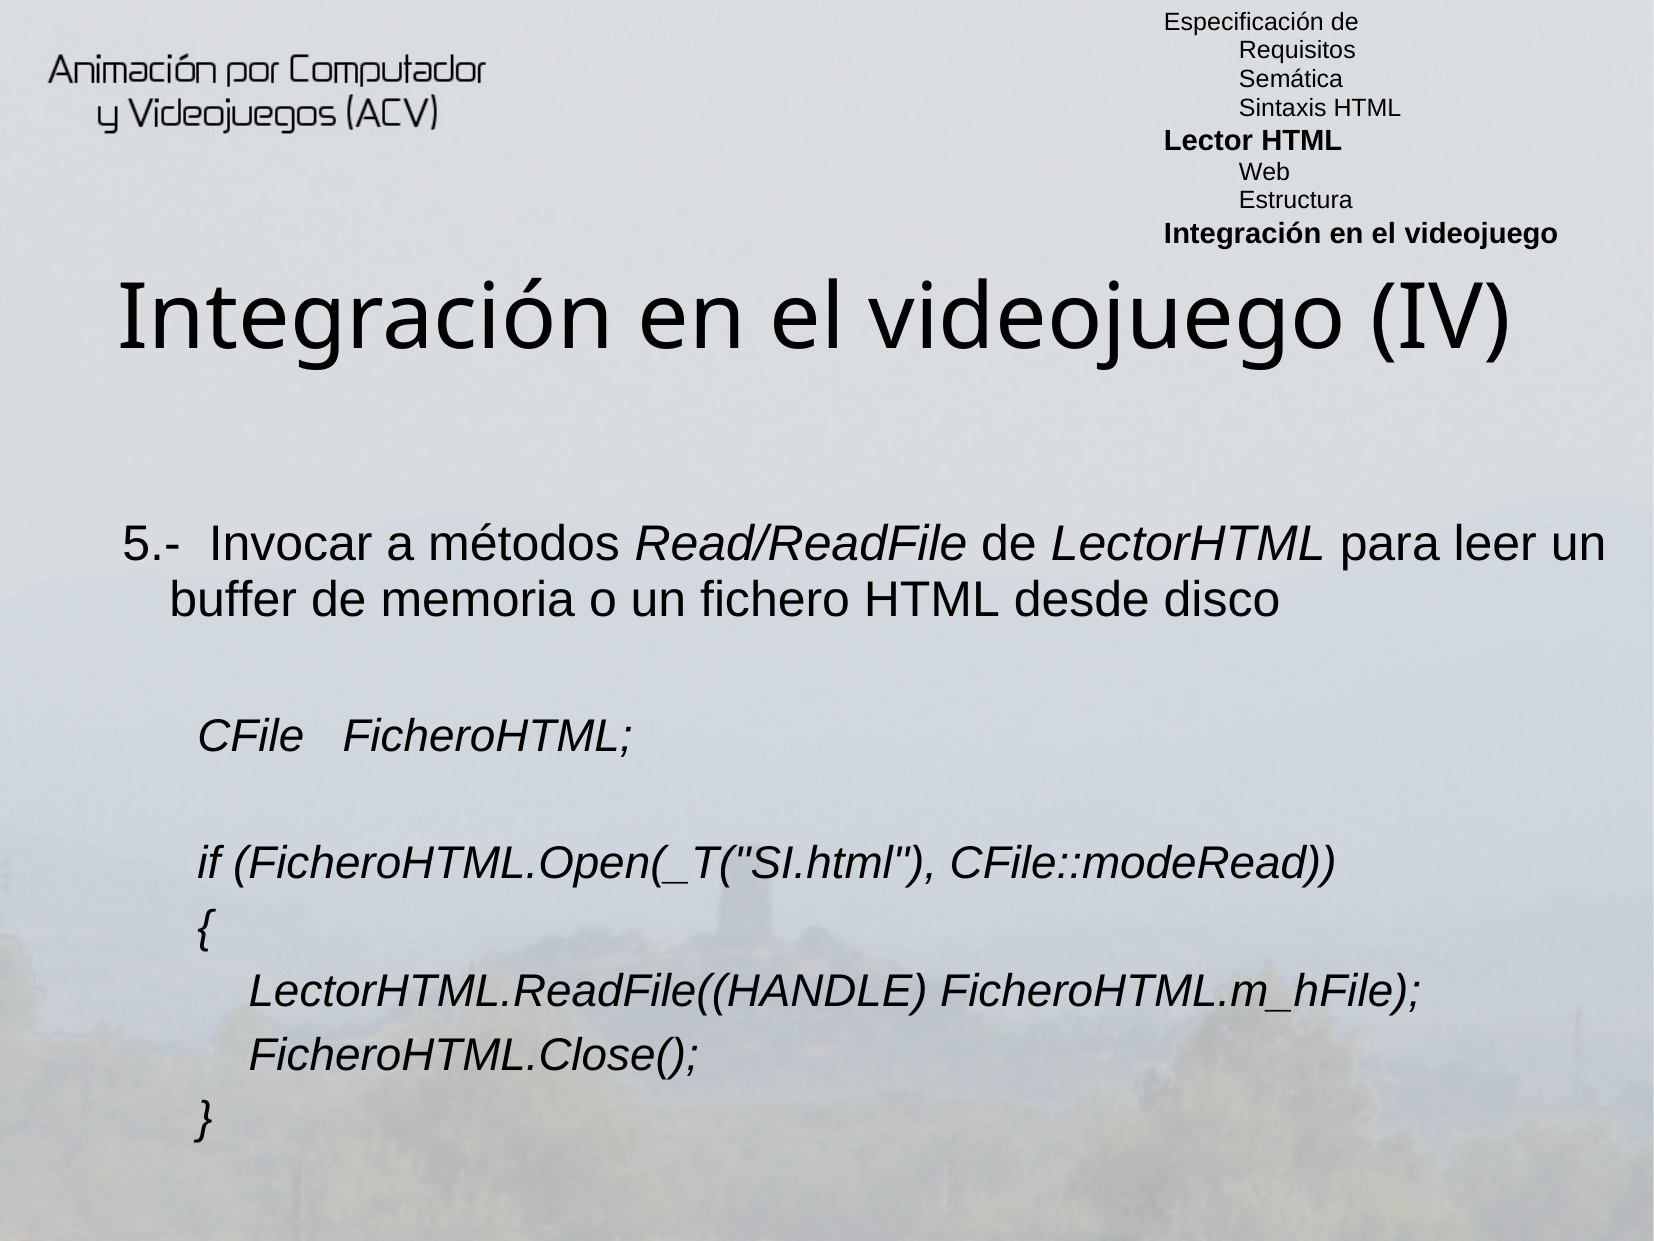

Especificación de
Requisitos
Semática
Sintaxis HTML
Lector HTML
Web
Estructura
Integración en el videojuego
Integración en el videojuego (IV)
# 5.- Invocar a métodos Read/ReadFile de LectorHTML para leer un buffer de memoria o un fichero HTML desde disco
CFile FicheroHTML;
if (FicheroHTML.Open(_T("SI.html"), CFile::modeRead))
{
 LectorHTML.ReadFile((HANDLE) FicheroHTML.m_hFile);
 FicheroHTML.Close();
}